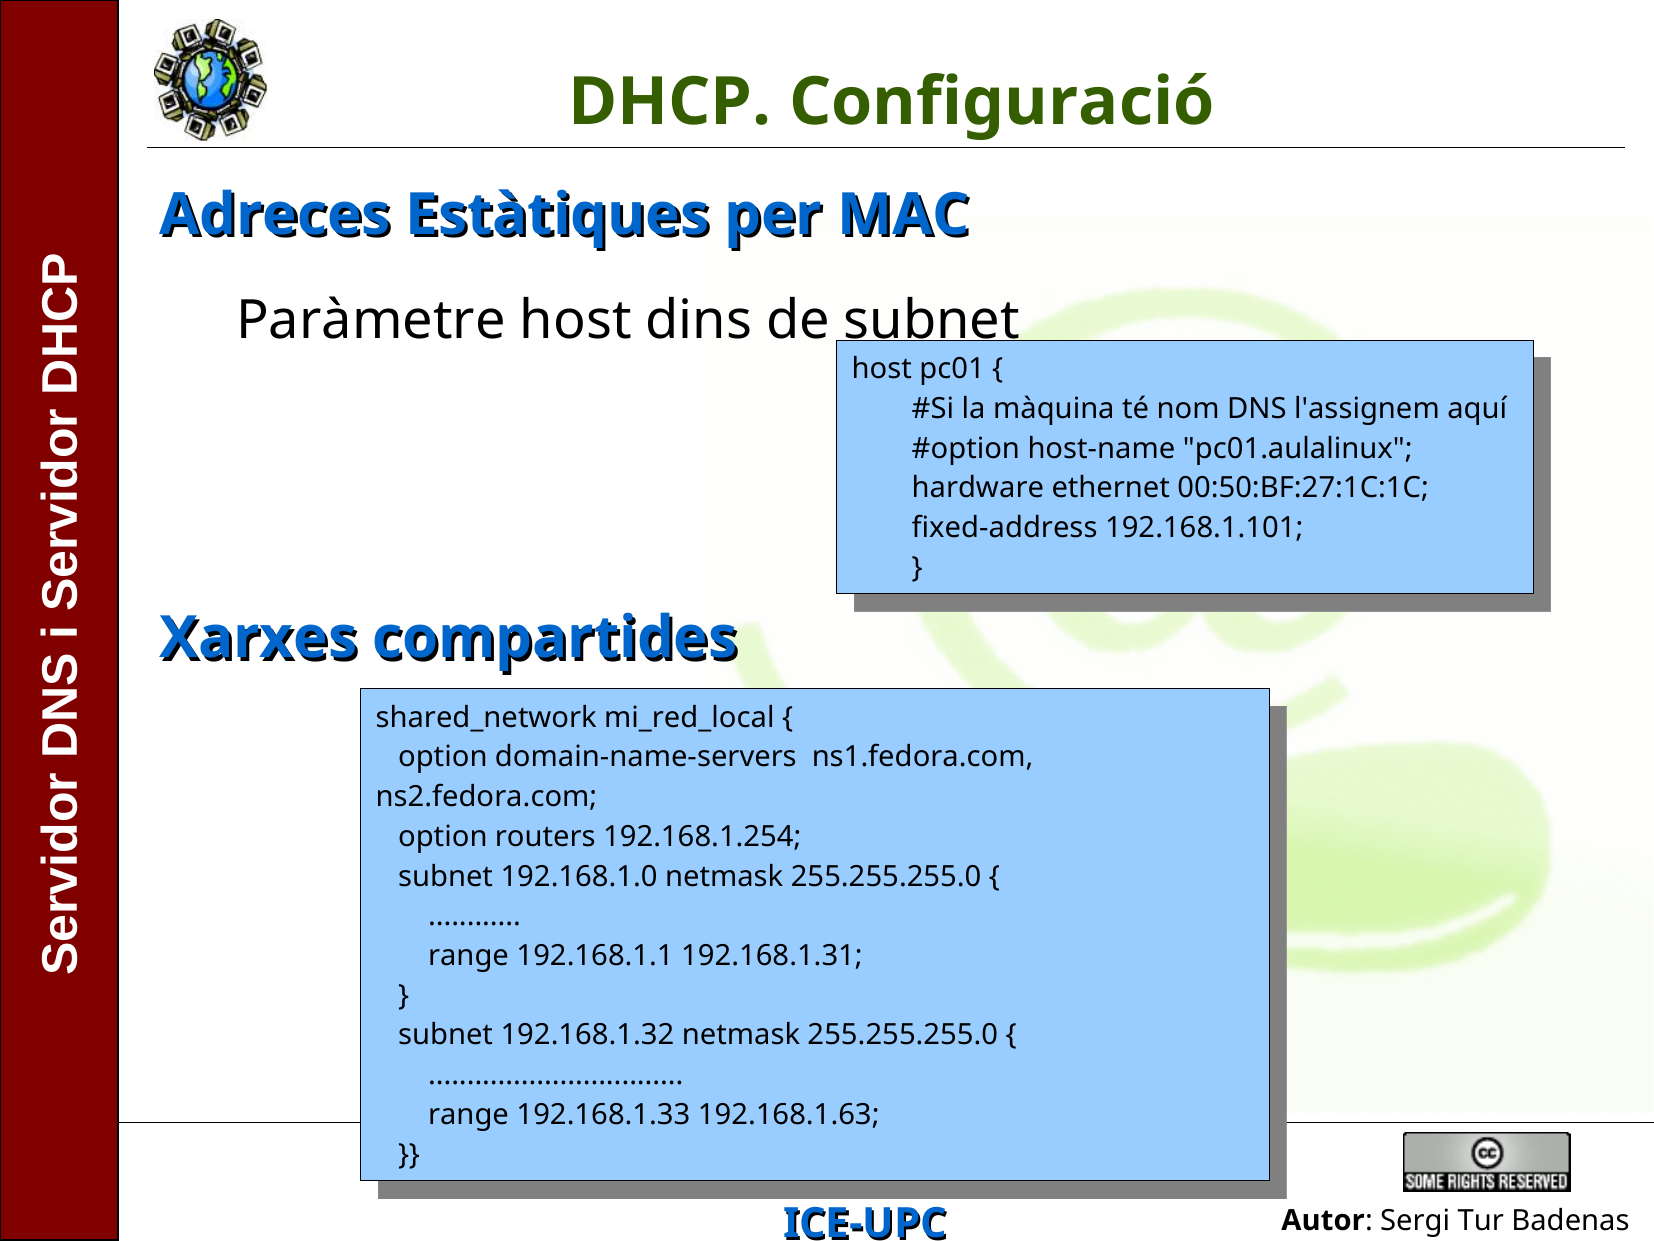

# DHCP. Configuració
Adreces Estàtiques per MAC
Paràmetre host dins de subnet
Xarxes compartides
host pc01 {
 #Si la màquina té nom DNS l'assignem aquí
 #option host-name "pc01.aulalinux";
 hardware ethernet 00:50:BF:27:1C:1C;
 fixed-address 192.168.1.101;
 }
shared_network mi_red_local {
 option domain-name-servers ns1.fedora.com, ns2.fedora.com;
 option routers 192.168.1.254;
 subnet 192.168.1.0 netmask 255.255.255.0 {
 ............
 range 192.168.1.1 192.168.1.31;
 }
 subnet 192.168.1.32 netmask 255.255.255.0 {
 .................................
 range 192.168.1.33 192.168.1.63;
 }}